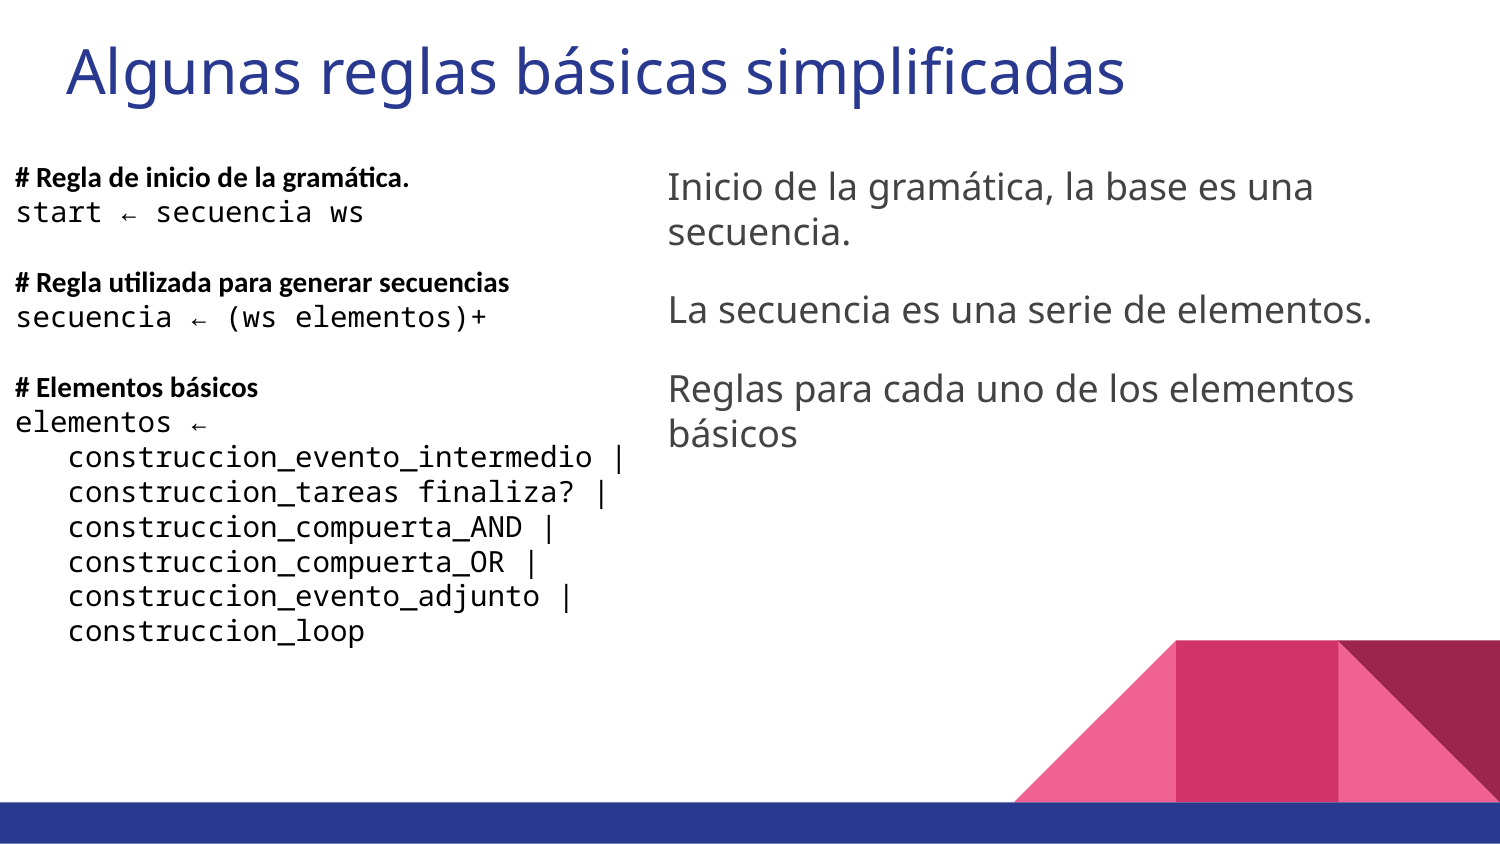

# Algunas reglas básicas simplificadas
Inicio de la gramática, la base es una secuencia.
La secuencia es una serie de elementos.
Reglas para cada uno de los elementos básicos
# Regla de inicio de la gramática.
start ← secuencia ws
# Regla utilizada para generar secuencias
secuencia ← (ws elementos)+
# Elementos básicos
elementos ←
 construccion_evento_intermedio |
 construccion_tareas finaliza? |
 construccion_compuerta_AND |
 construccion_compuerta_OR |
 construccion_evento_adjunto |
 construccion_loop